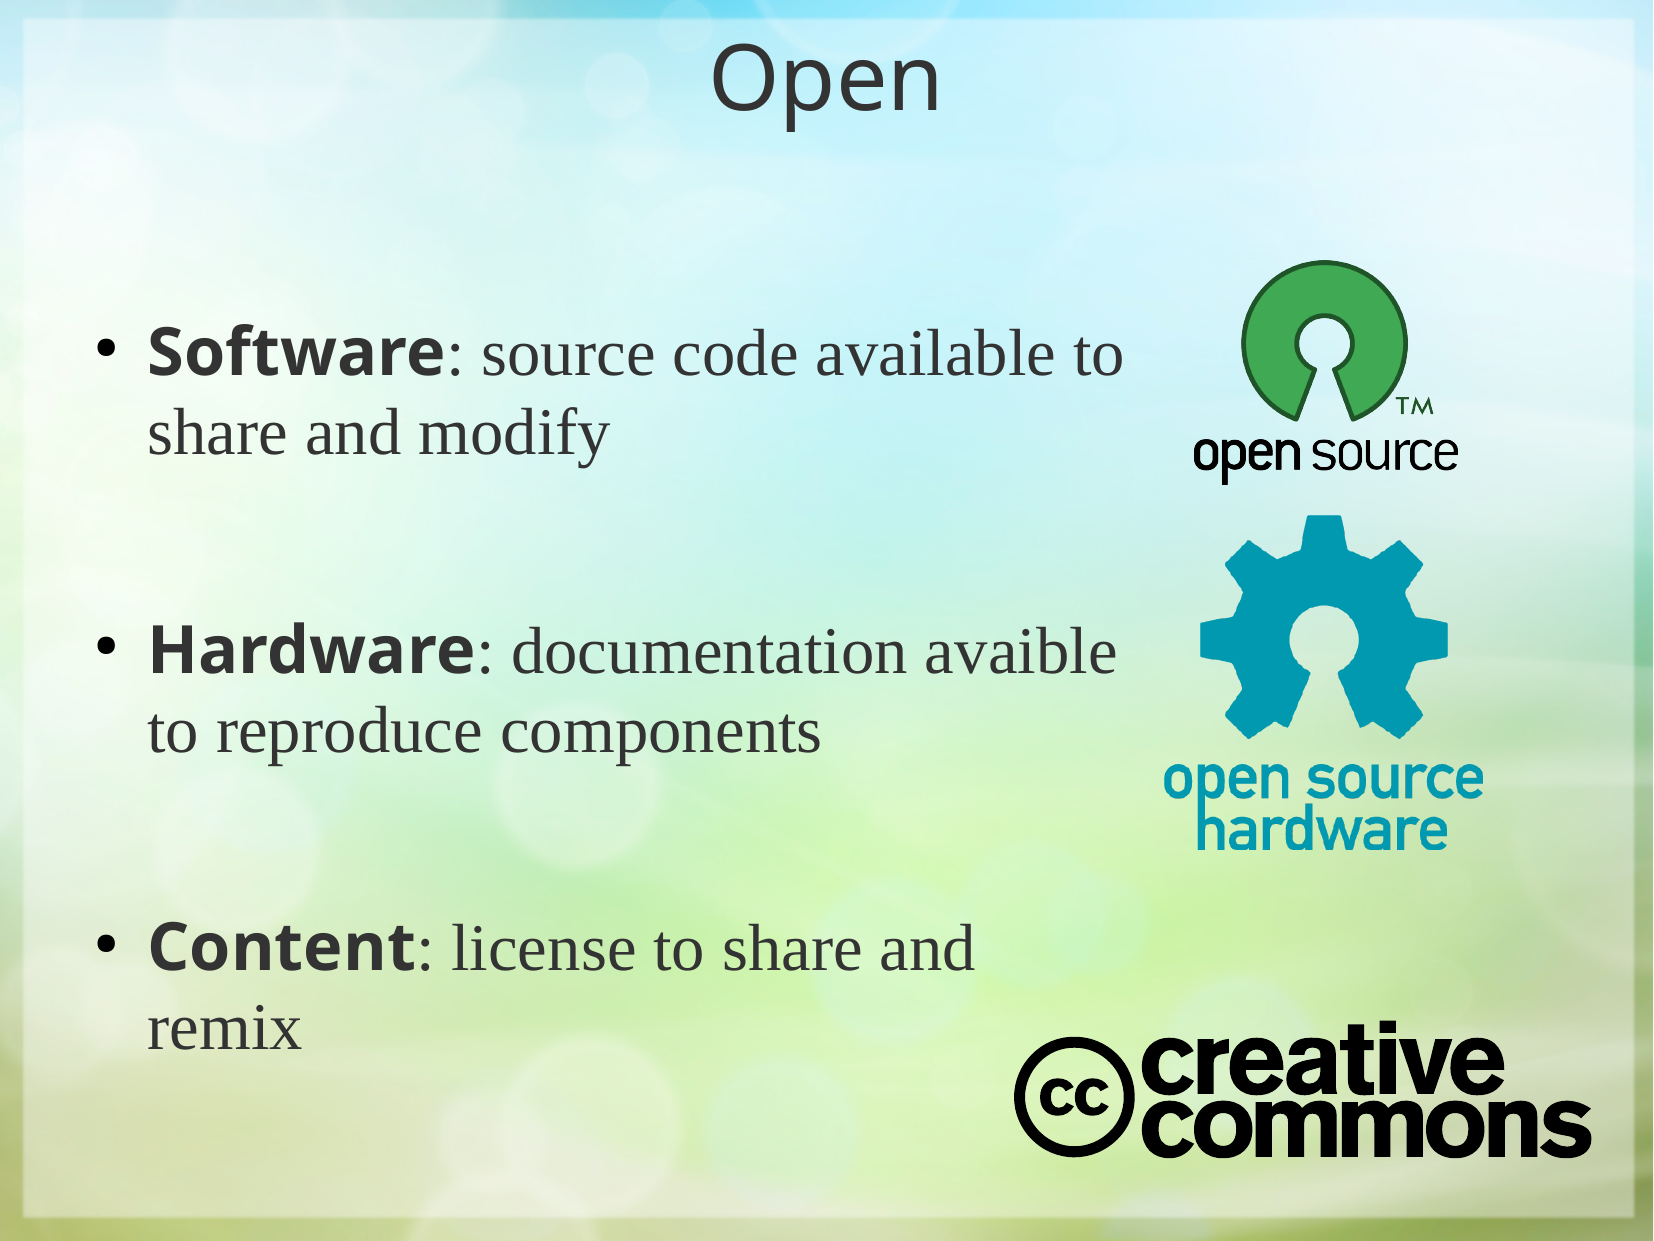

# Open
Software: source code available to share and modify
Hardware: documentation avaible to reproduce components
Content: license to share and remix